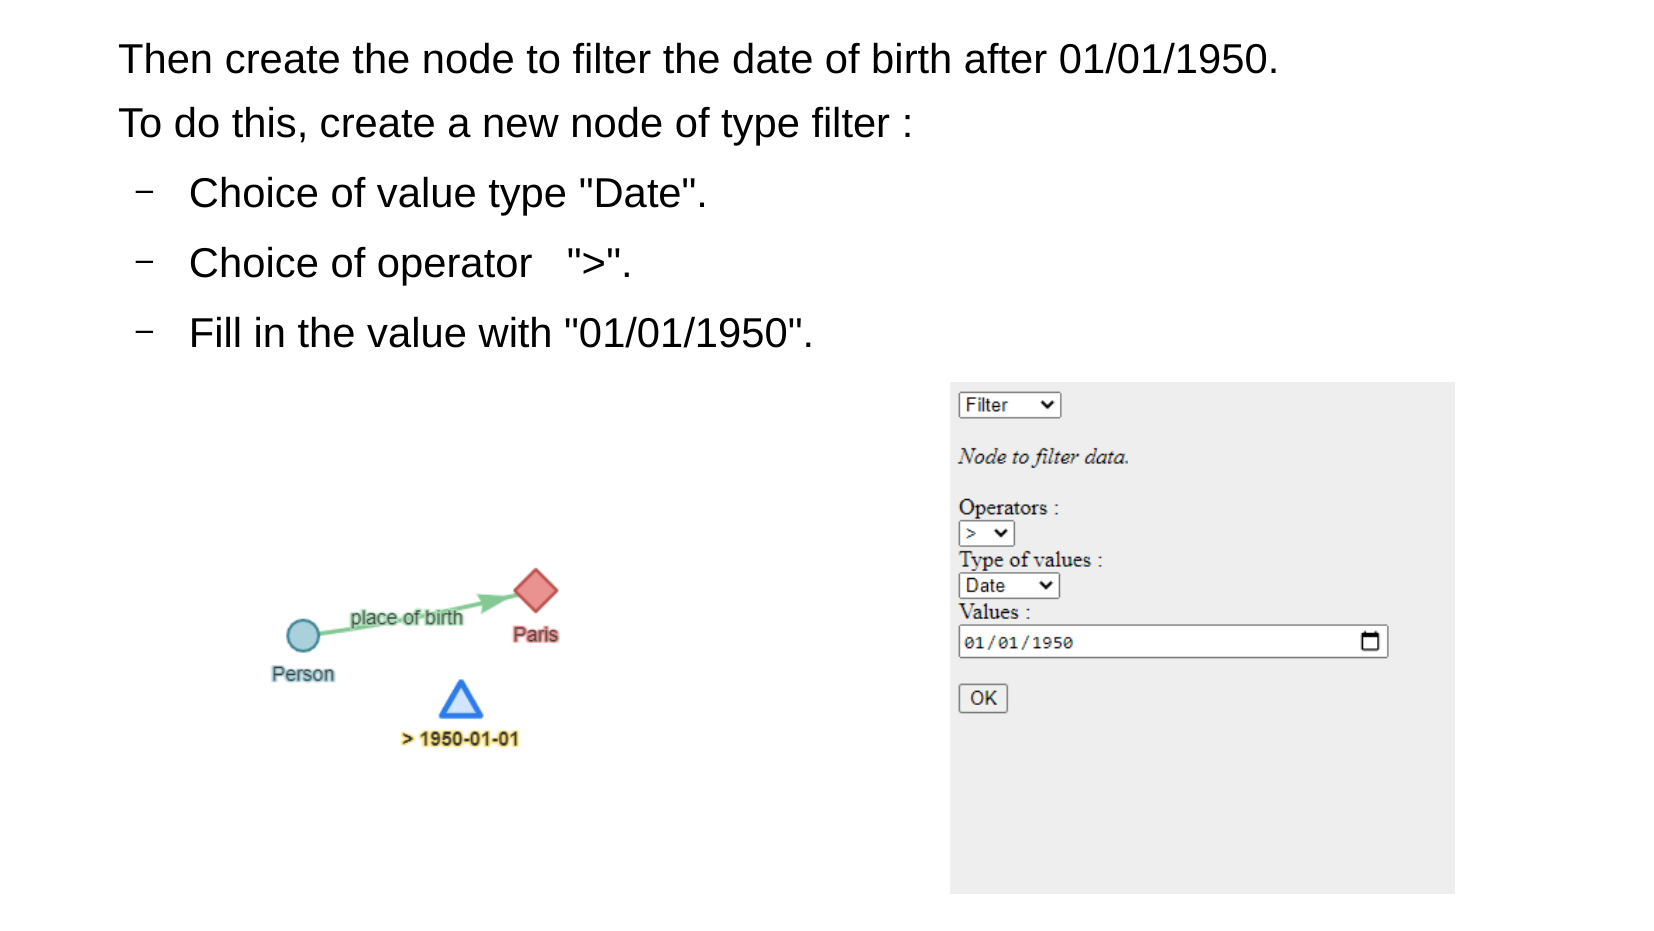

# Then create the node to filter the date of birth after 01/01/1950.
To do this, create a new node of type filter :
Choice of value type "Date".
Choice of operator ">".
Fill in the value with "01/01/1950".